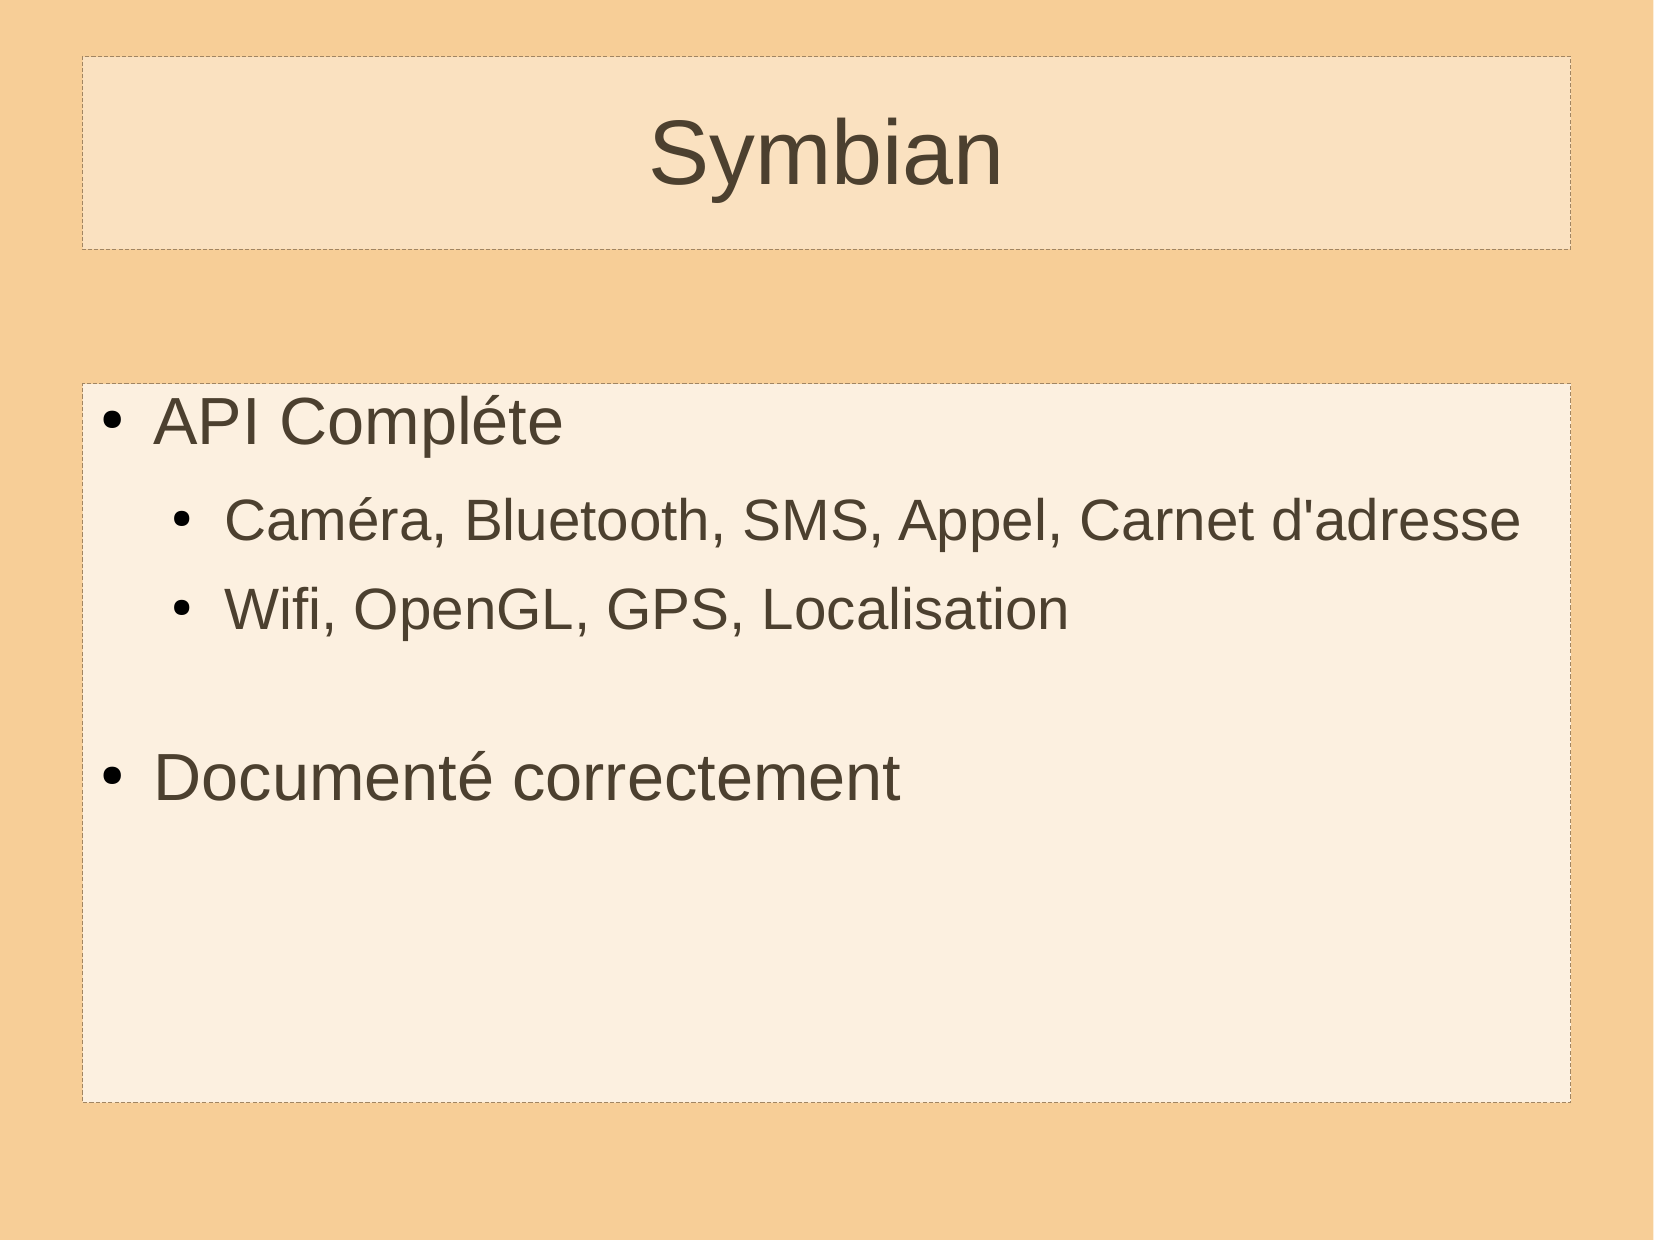

# Symbian
API Compléte
Caméra, Bluetooth, SMS, Appel, Carnet d'adresse
Wifi, OpenGL, GPS, Localisation
Documenté correctement